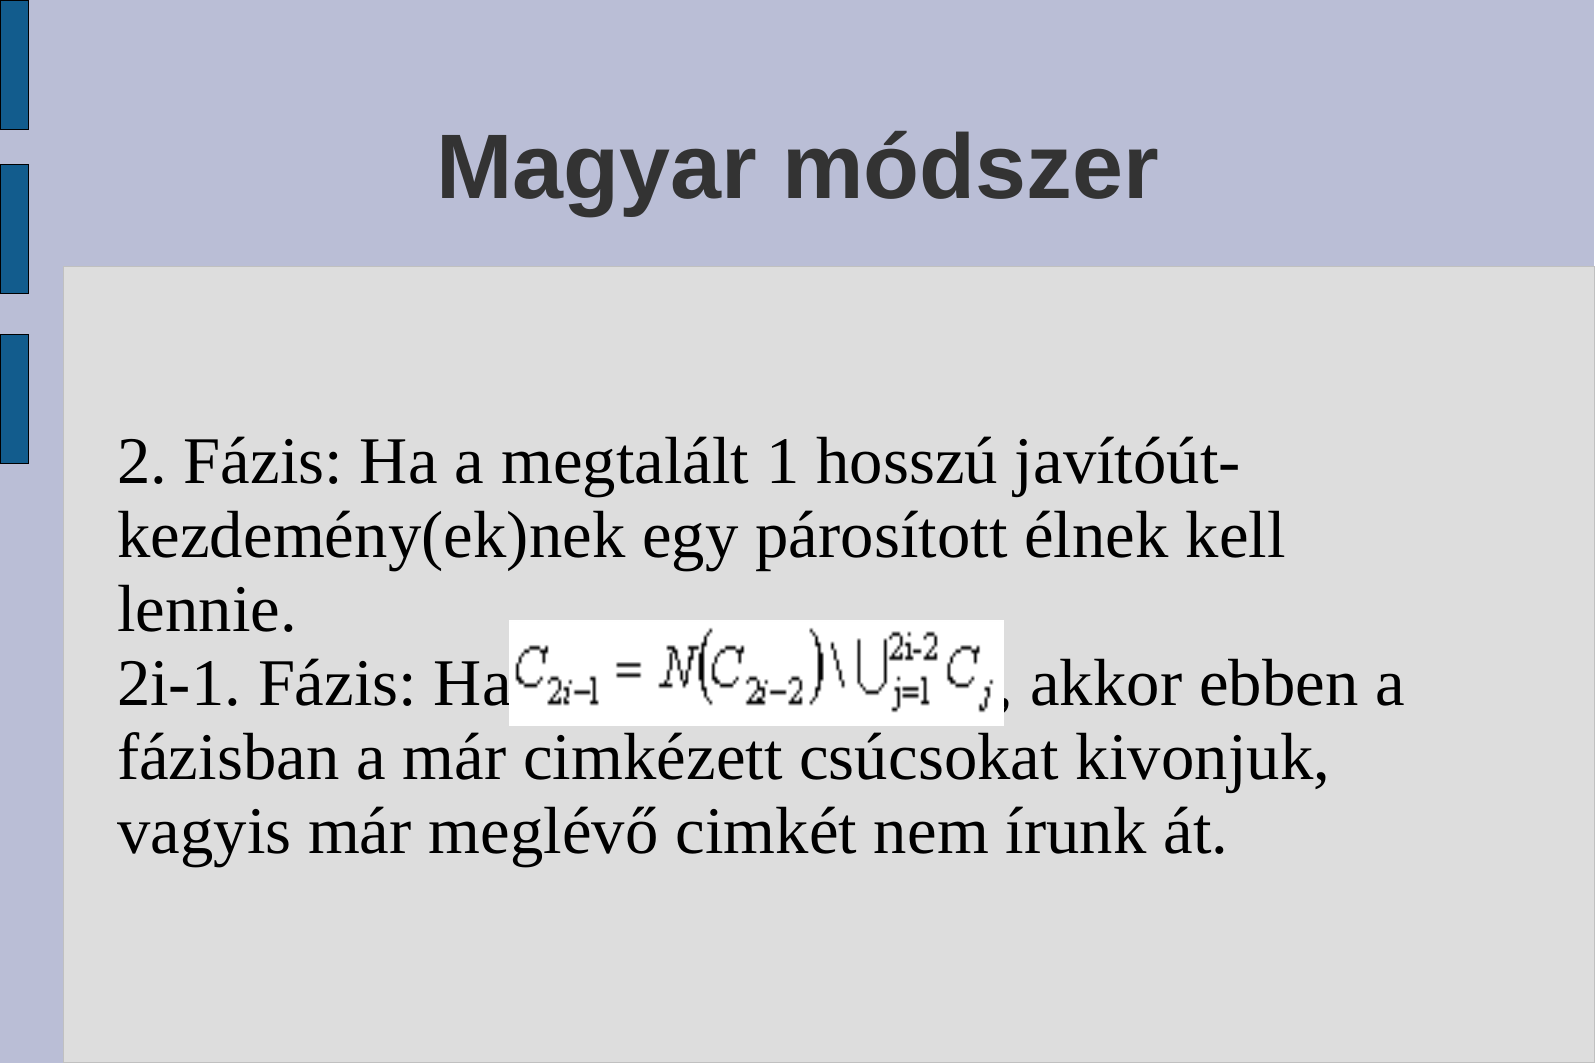

# Magyar módszer
2. Fázis: Ha a megtalált 1 hosszú javítóút-kezdemény(ek)nek egy párosított élnek kell lennie.
2i-1. Fázis: Ha , akkor ebben a fázisban a már cimkézett csúcsokat kivonjuk, vagyis már meglévő cimkét nem írunk át.